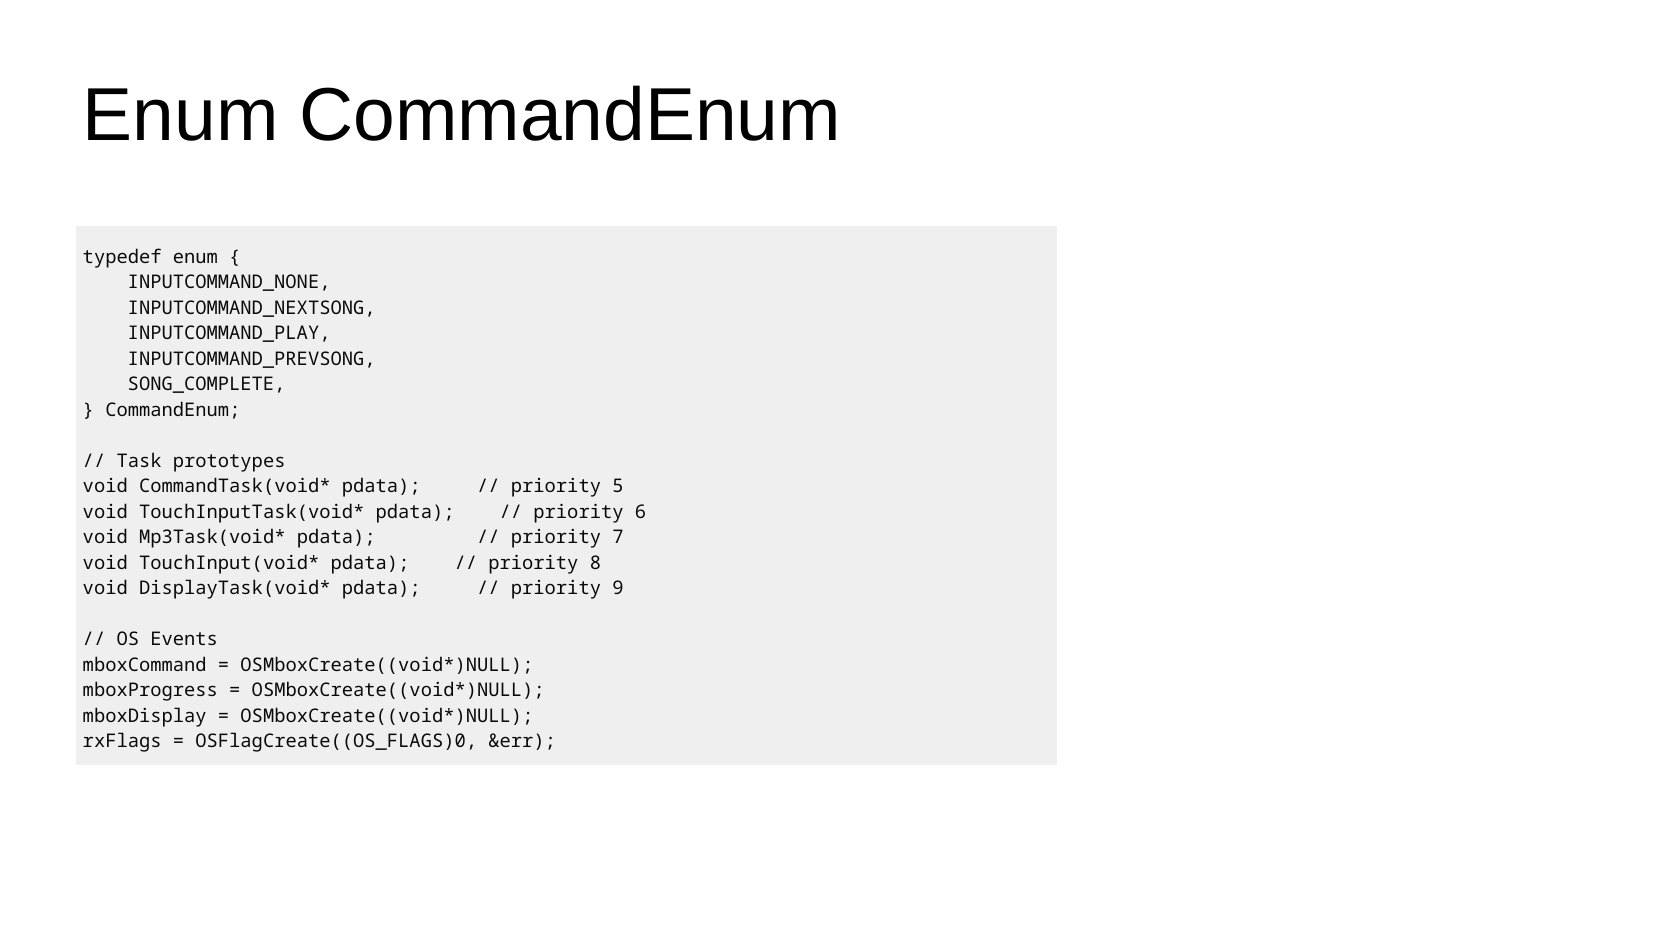

# Enum CommandEnum
typedef enum {
 INPUTCOMMAND_NONE,
 INPUTCOMMAND_NEXTSONG,
 INPUTCOMMAND_PLAY,
 INPUTCOMMAND_PREVSONG,
 SONG_COMPLETE,
} CommandEnum;
// Task prototypes
void CommandTask(void* pdata); // priority 5
void TouchInputTask(void* pdata); // priority 6
void Mp3Task(void* pdata); // priority 7
void TouchInput(void* pdata); // priority 8
void DisplayTask(void* pdata); // priority 9
// OS Events
mboxCommand = OSMboxCreate((void*)NULL);
mboxProgress = OSMboxCreate((void*)NULL);
mboxDisplay = OSMboxCreate((void*)NULL);
rxFlags = OSFlagCreate((OS_FLAGS)0, &err);